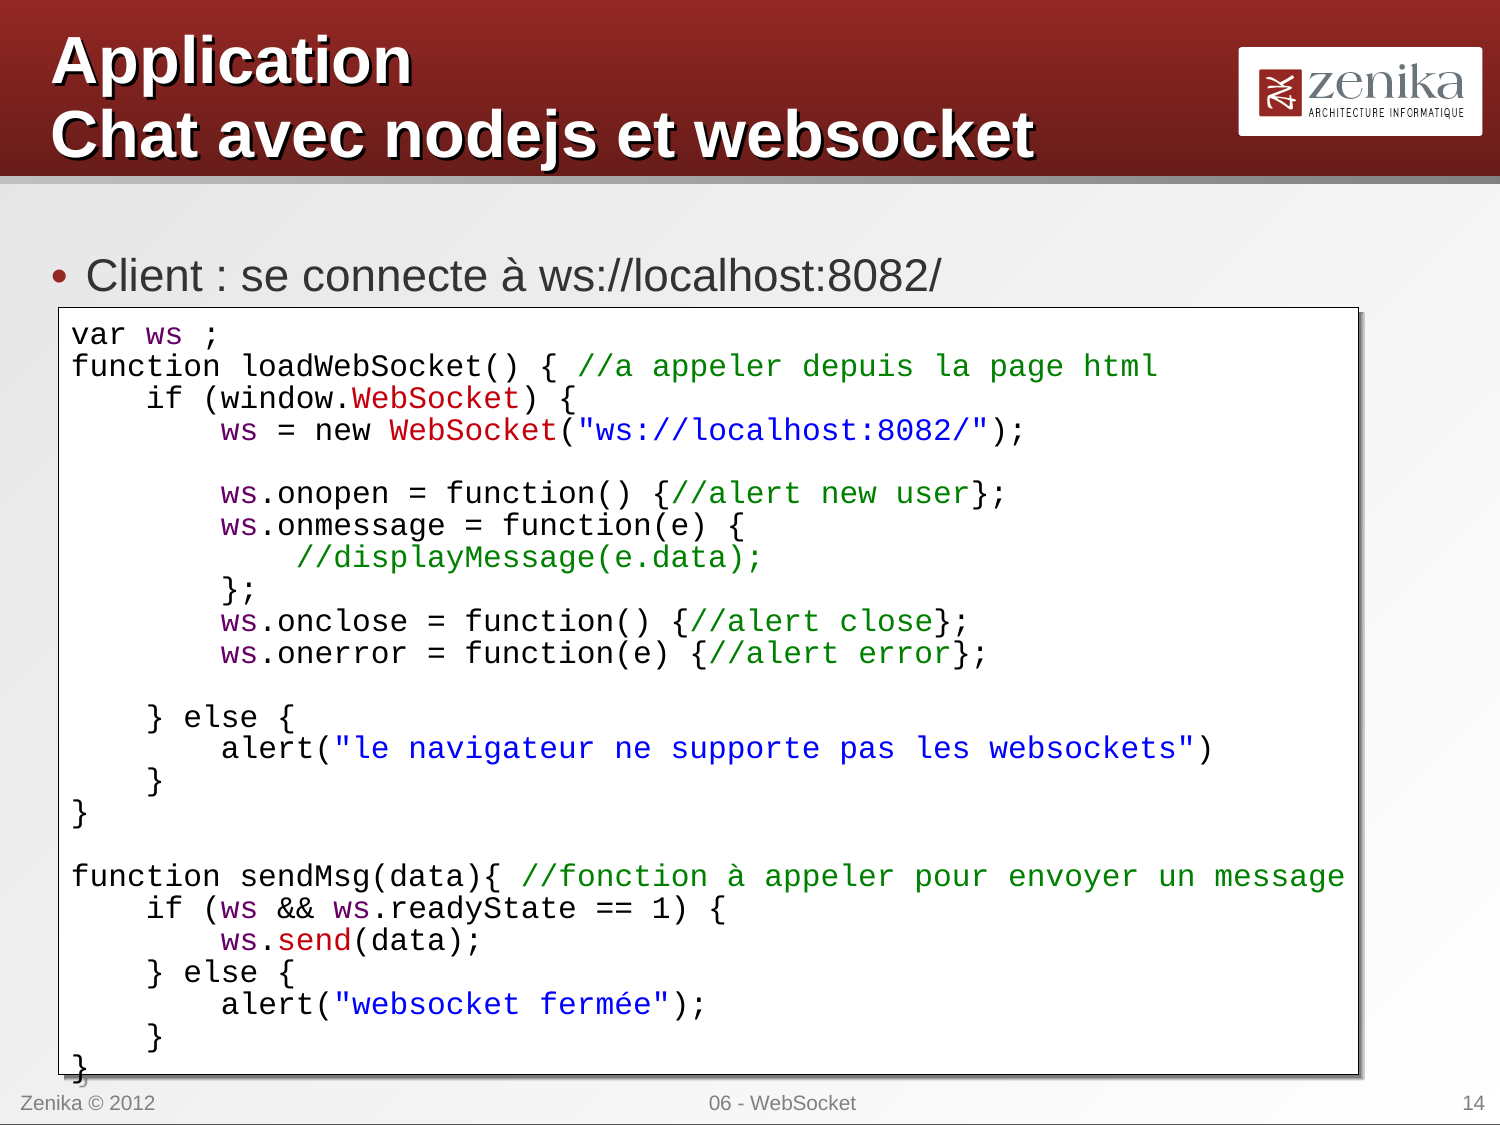

# Application Chat avec nodejs et websocket
Client : se connecte à ws://localhost:8082/
var ws ;
function loadWebSocket() { //a appeler depuis la page html
 if (window.WebSocket) {
 ws = new WebSocket("ws://localhost:8082/");
 ws.onopen = function() {//alert new user};
 ws.onmessage = function(e) {
 //displayMessage(e.data);
 };
 ws.onclose = function() {//alert close};
 ws.onerror = function(e) {//alert error};
 } else {
 alert("le navigateur ne supporte pas les websockets")
 }
}
function sendMsg(data){ //fonction à appeler pour envoyer un message
 if (ws && ws.readyState == 1) {
 ws.send(data);
 } else {
 alert("websocket fermée");
 }
}